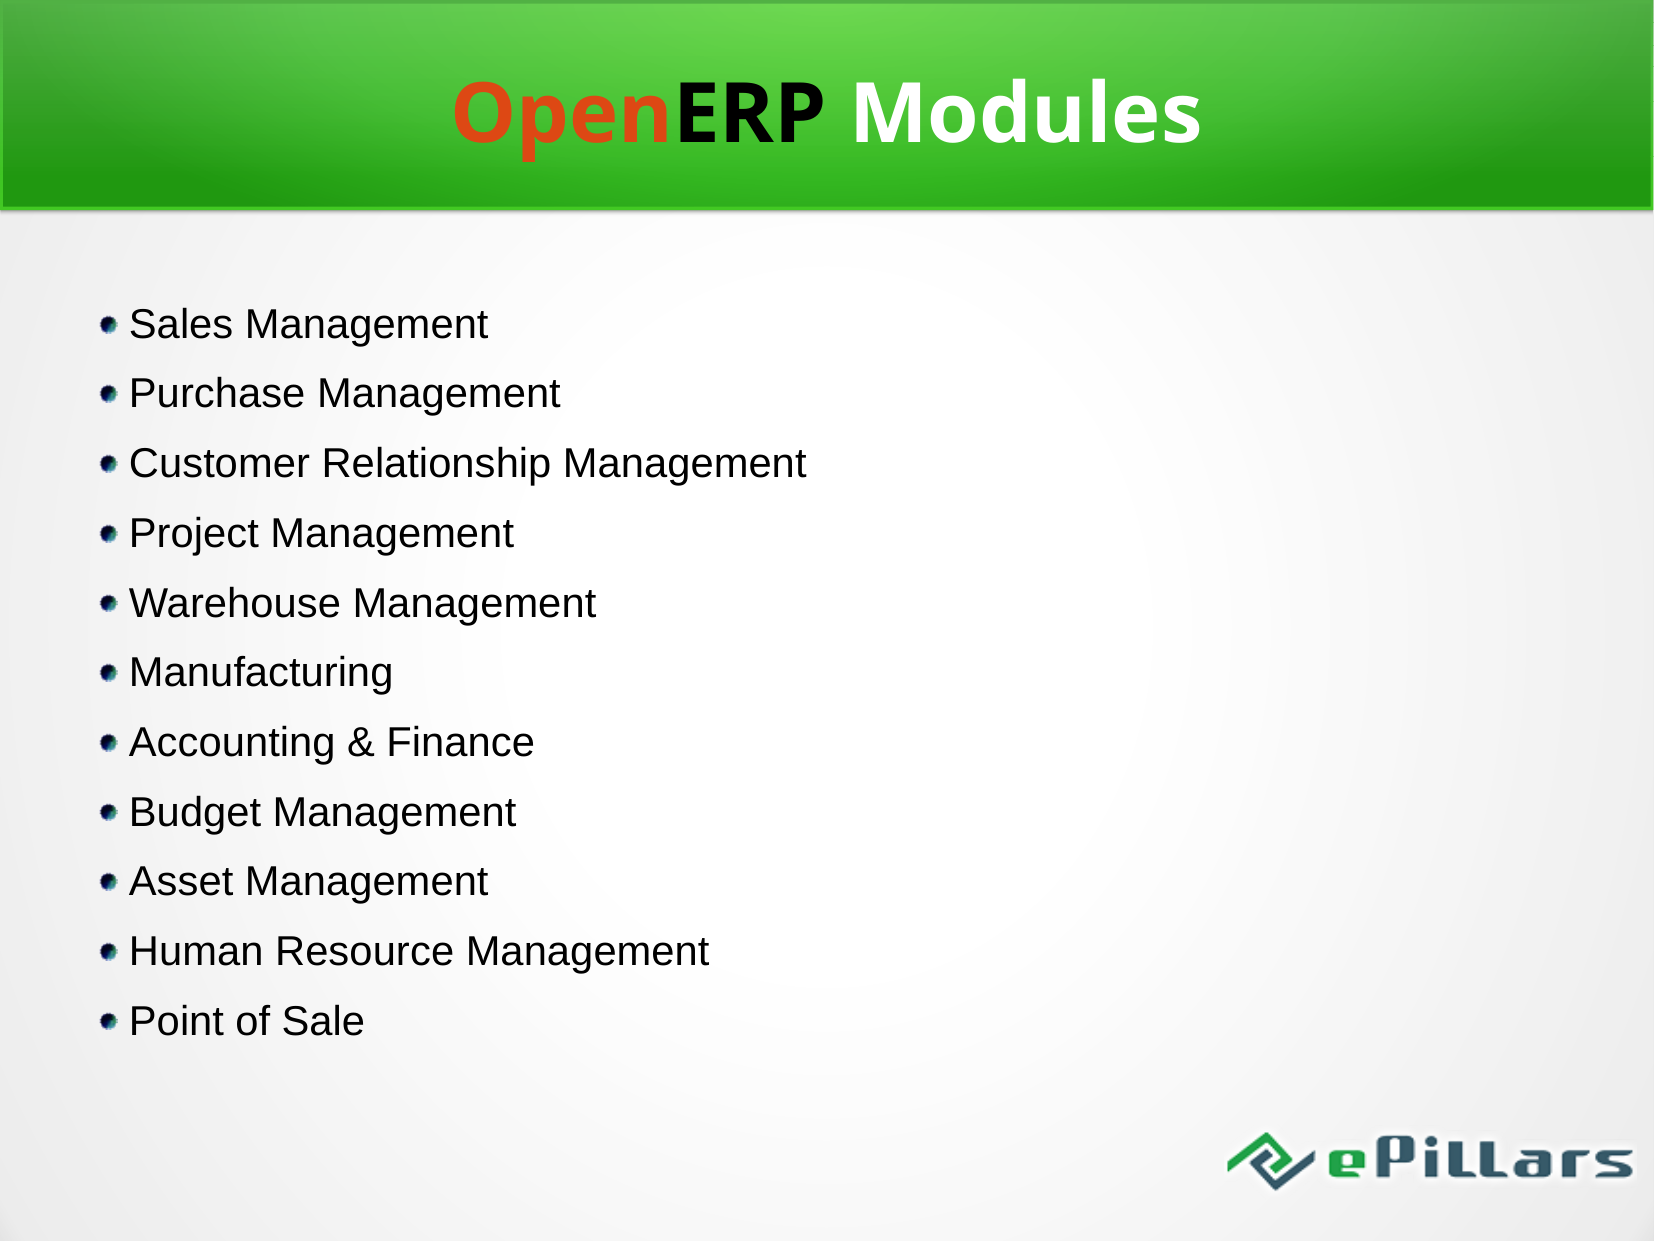

# OpenERP Modules
 Sales Management
 Purchase Management
 Customer Relationship Management
 Project Management
 Warehouse Management
 Manufacturing
 Accounting & Finance
 Budget Management
 Asset Management
 Human Resource Management
 Point of Sale